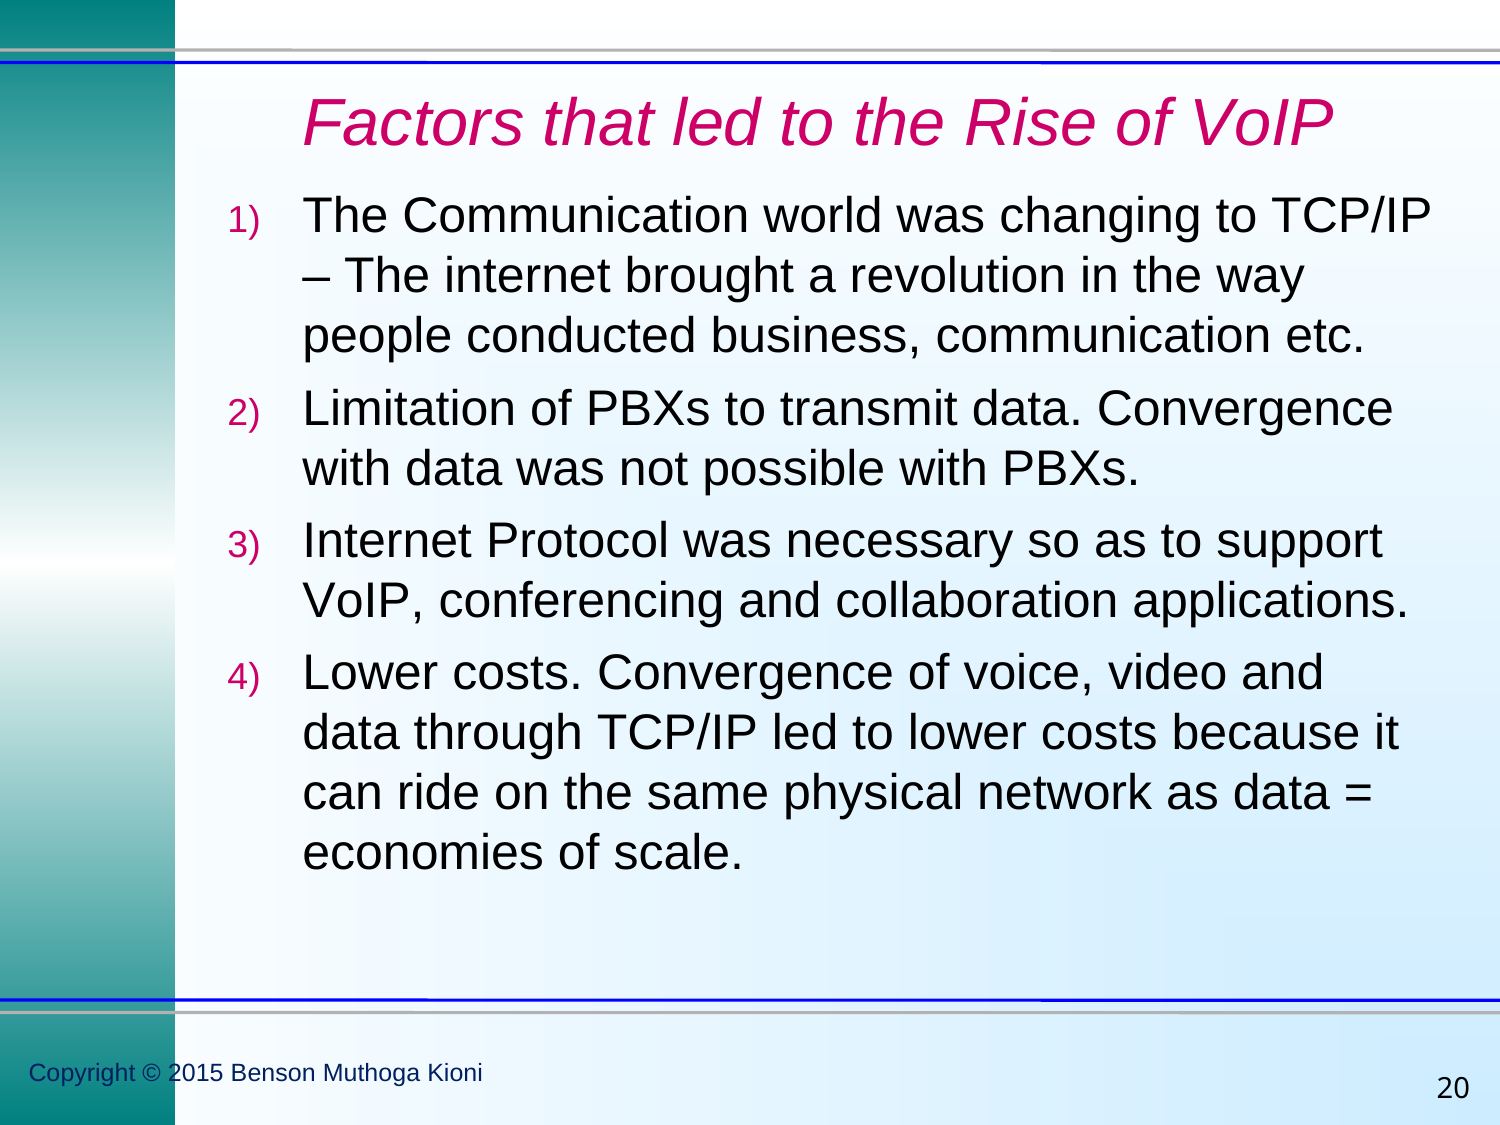

Factors that led to the Rise of VoIP
The Communication world was changing to TCP/IP – The internet brought a revolution in the way people conducted business, communication etc.
Limitation of PBXs to transmit data. Convergence with data was not possible with PBXs.
Internet Protocol was necessary so as to support VoIP, conferencing and collaboration applications.
Lower costs. Convergence of voice, video and data through TCP/IP led to lower costs because it can ride on the same physical network as data = economies of scale.